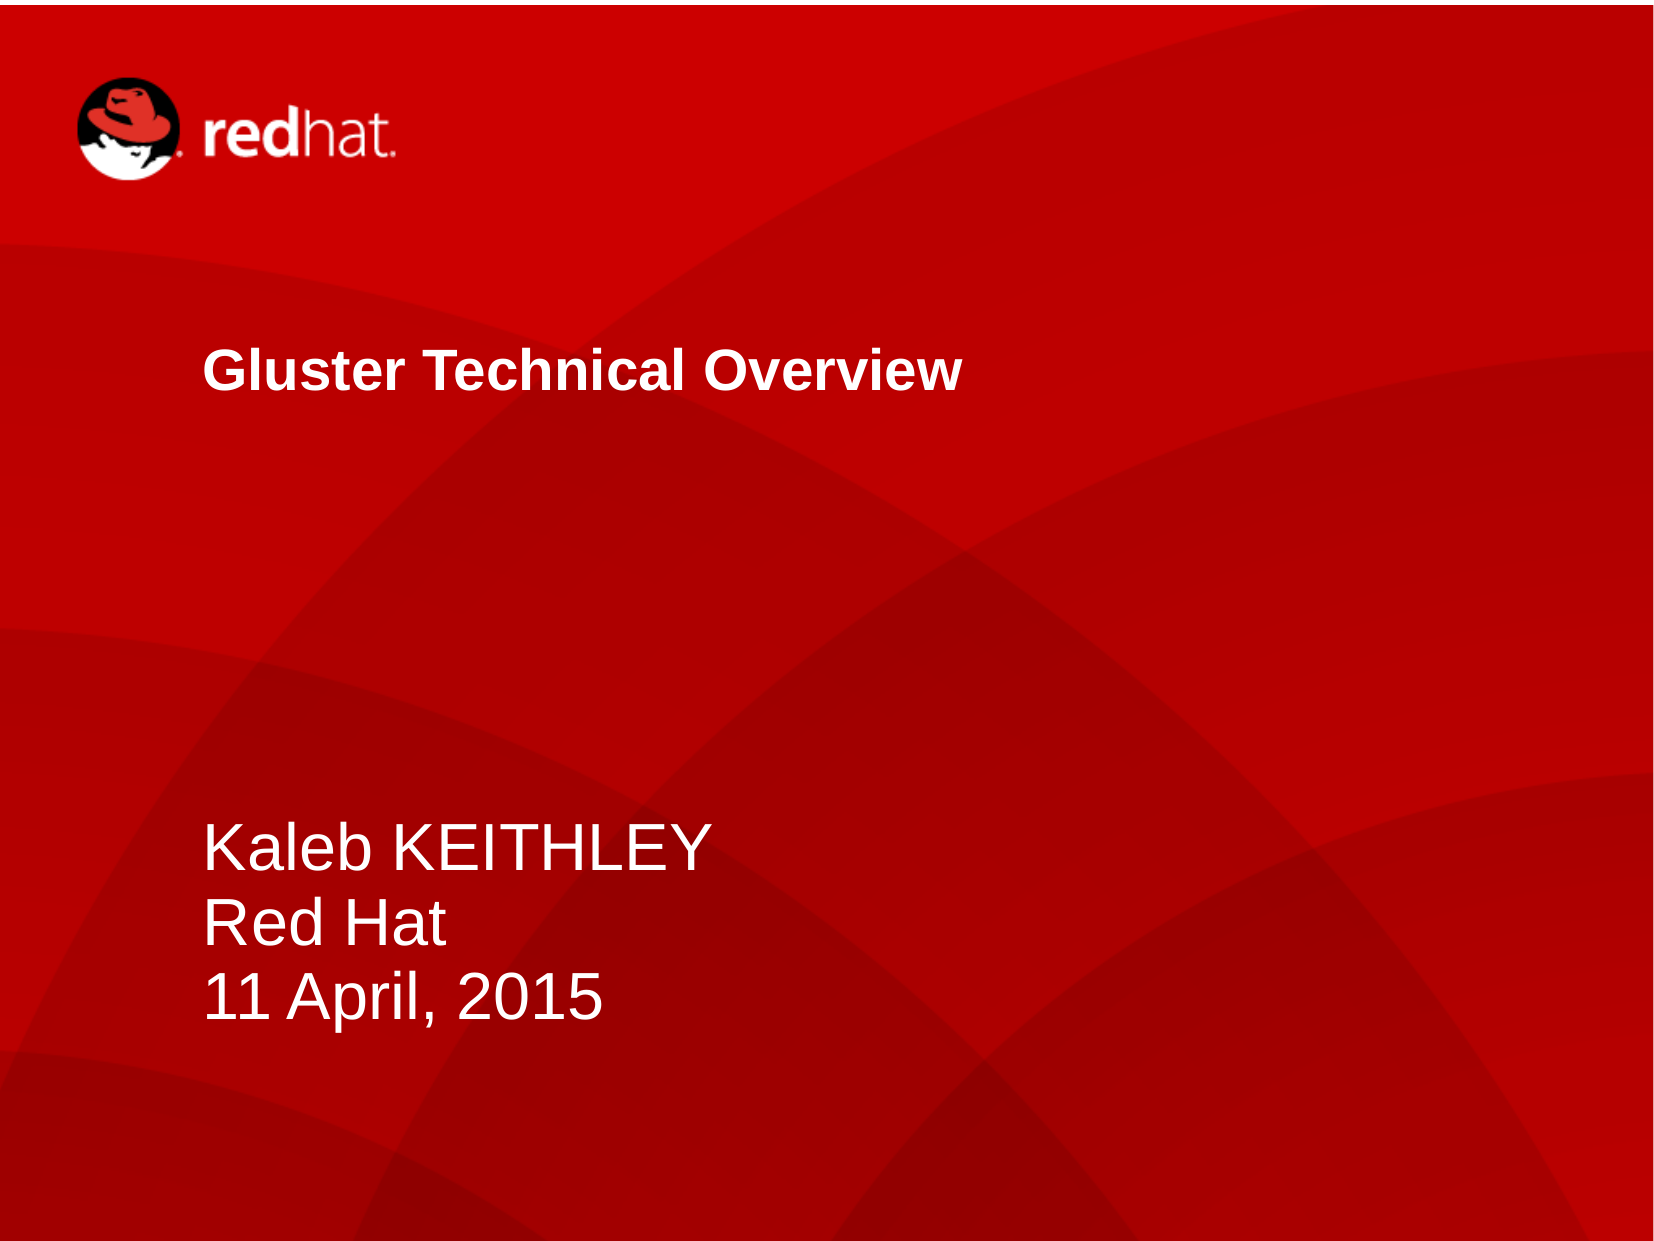

Gluster Technical Overview
Kaleb KEITHLEY
Red Hat
11 April, 2015